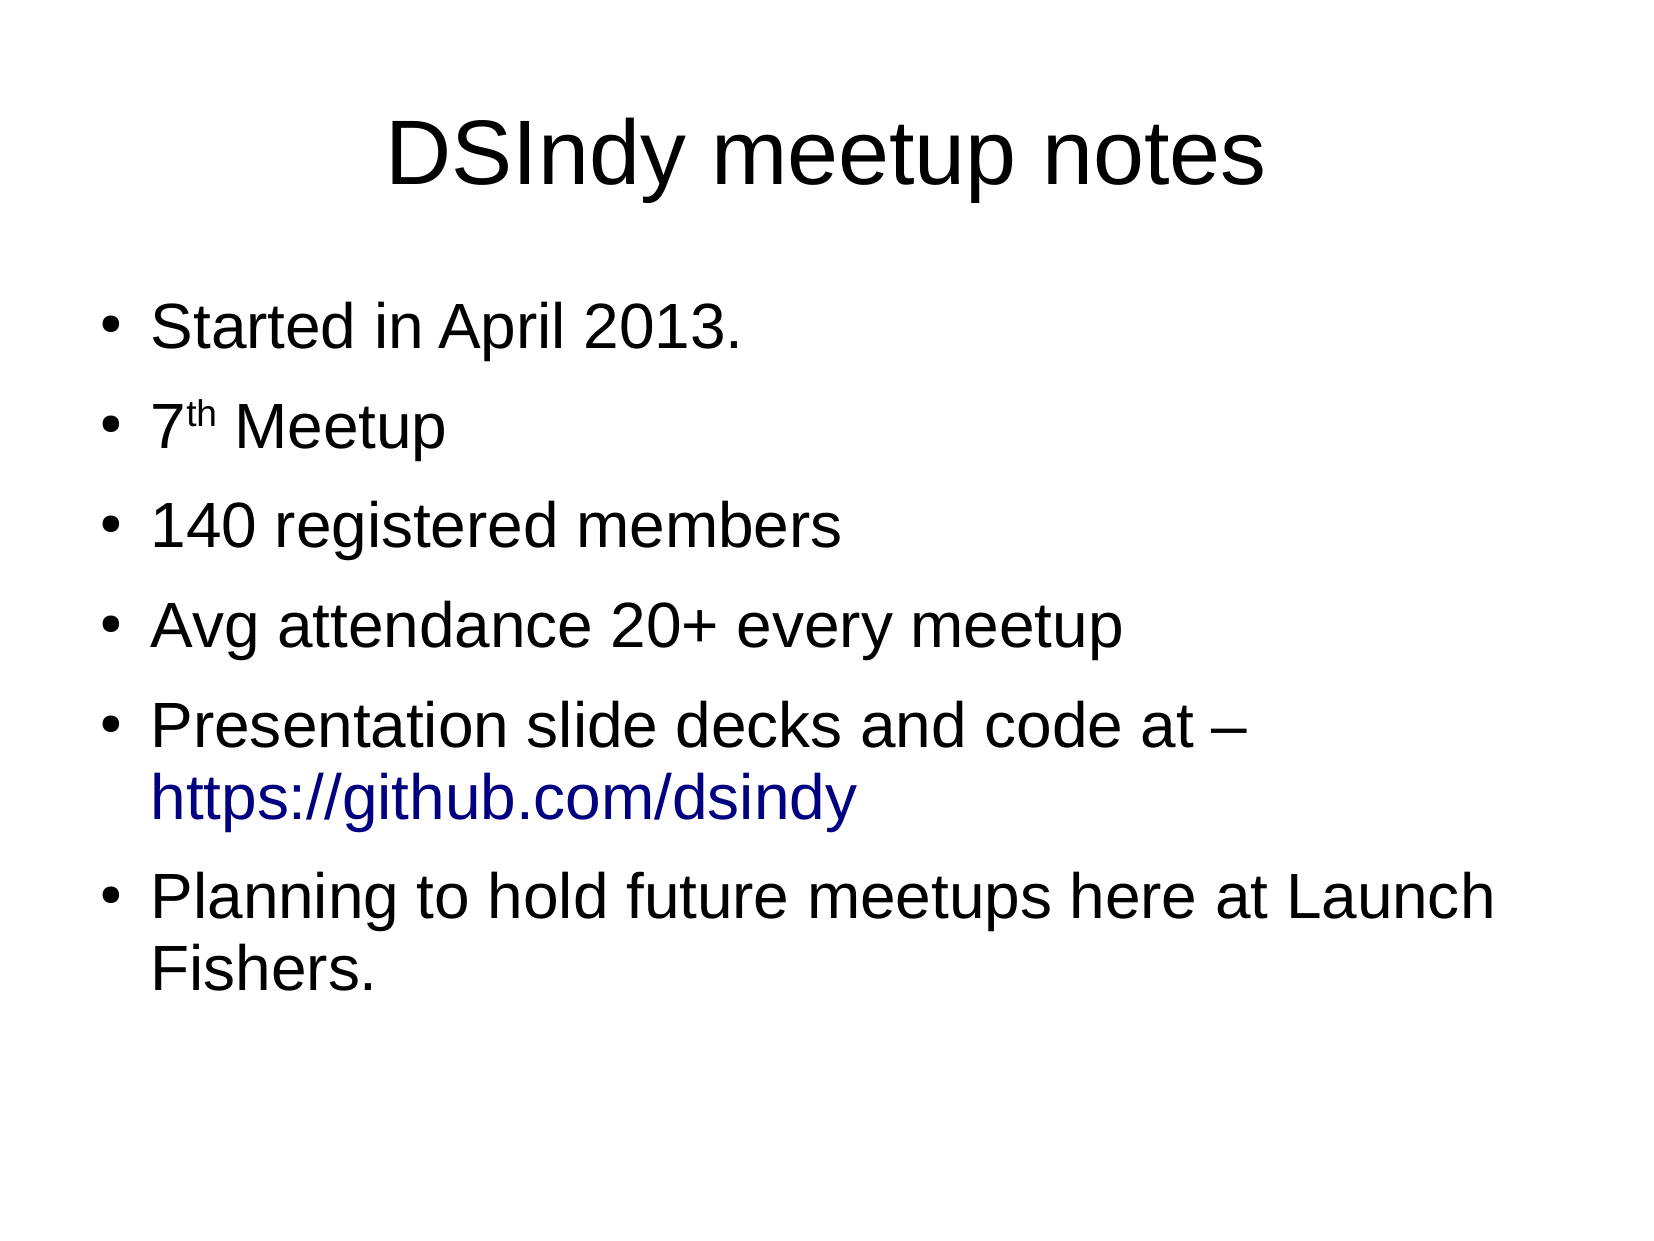

# DSIndy meetup notes
Started in April 2013.
7th Meetup
140 registered members
Avg attendance 20+ every meetup
Presentation slide decks and code at – https://github.com/dsindy
Planning to hold future meetups here at Launch Fishers.